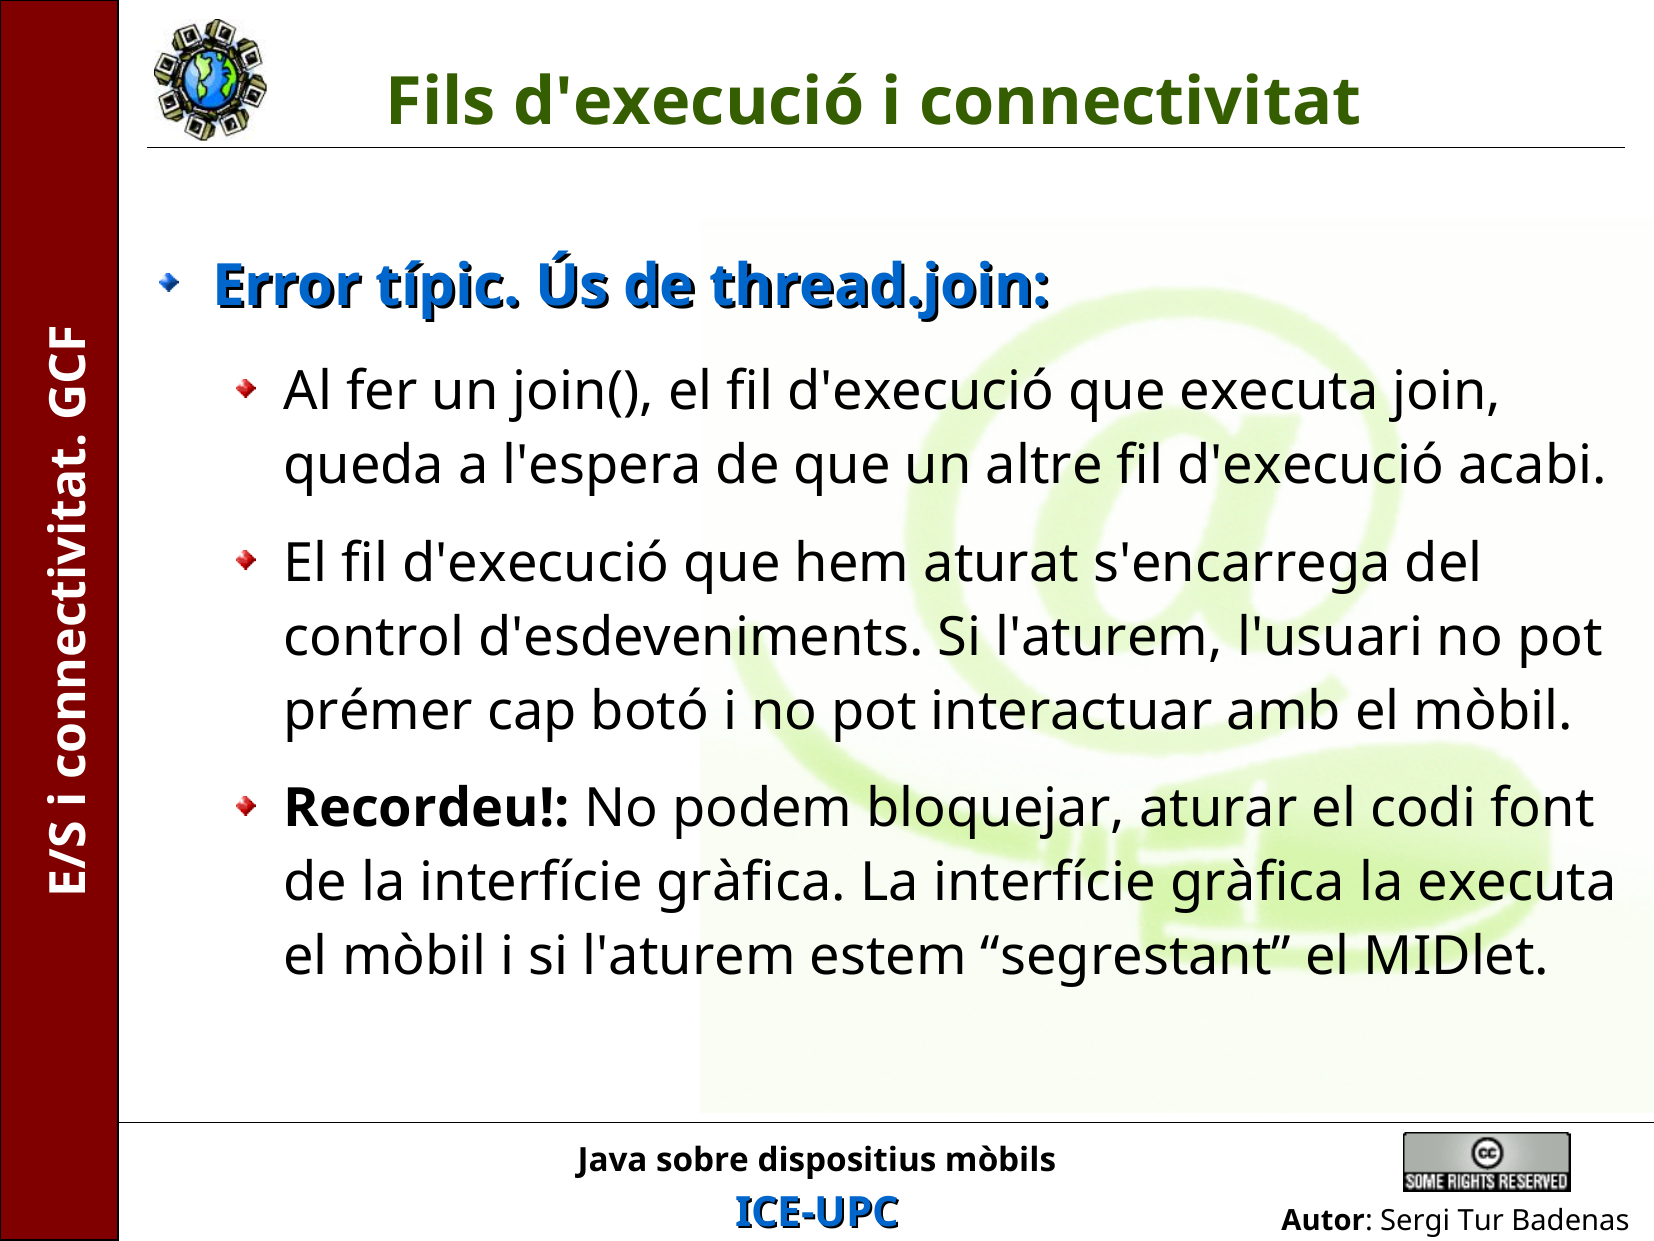

# Fils d'execució i connectivitat
Error típic. Ús de thread.join:
Al fer un join(), el fil d'execució que executa join, queda a l'espera de que un altre fil d'execució acabi.
El fil d'execució que hem aturat s'encarrega del control d'esdeveniments. Si l'aturem, l'usuari no pot prémer cap botó i no pot interactuar amb el mòbil.
Recordeu!: No podem bloquejar, aturar el codi font de la interfície gràfica. La interfície gràfica la executa el mòbil i si l'aturem estem “segrestant” el MIDlet.